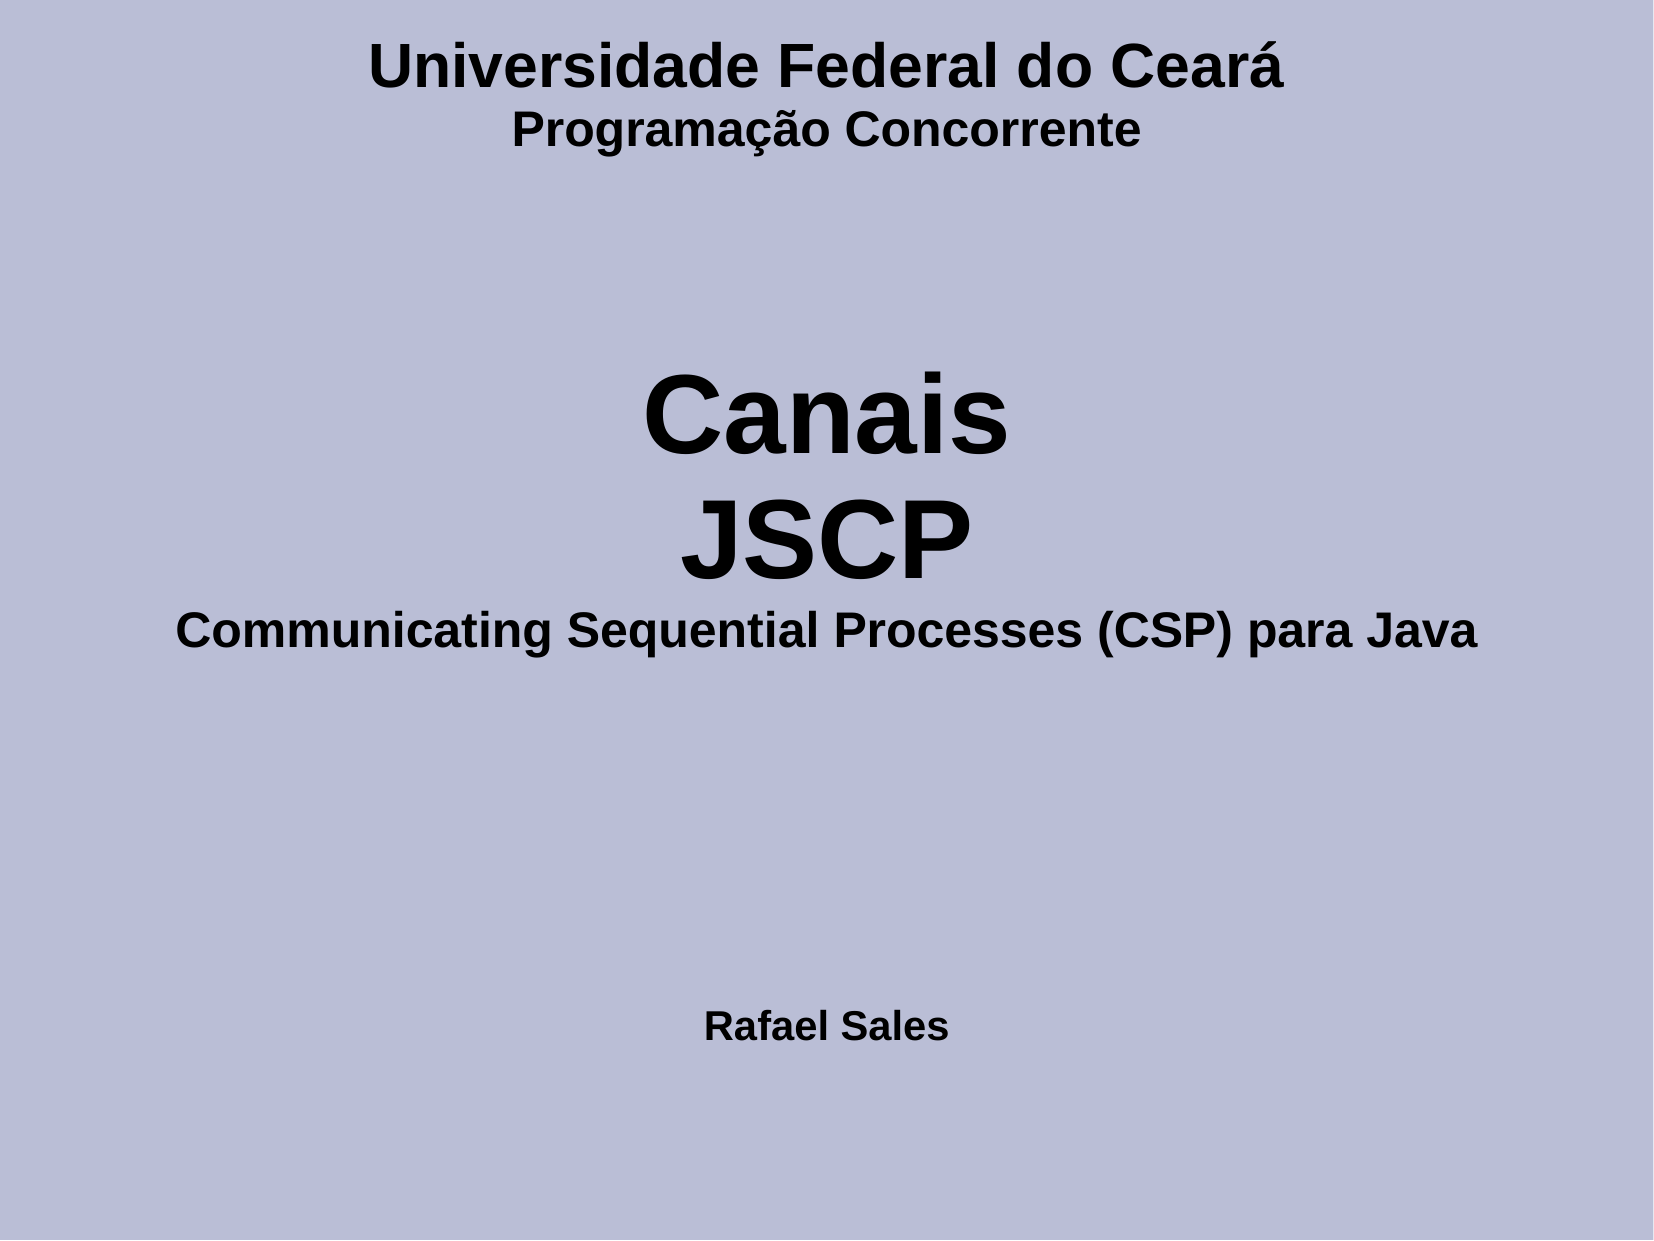

Universidade Federal do Ceará
Programação Concorrente
Canais
JSCP
Communicating Sequential Processes (CSP) para Java
Rafael Sales